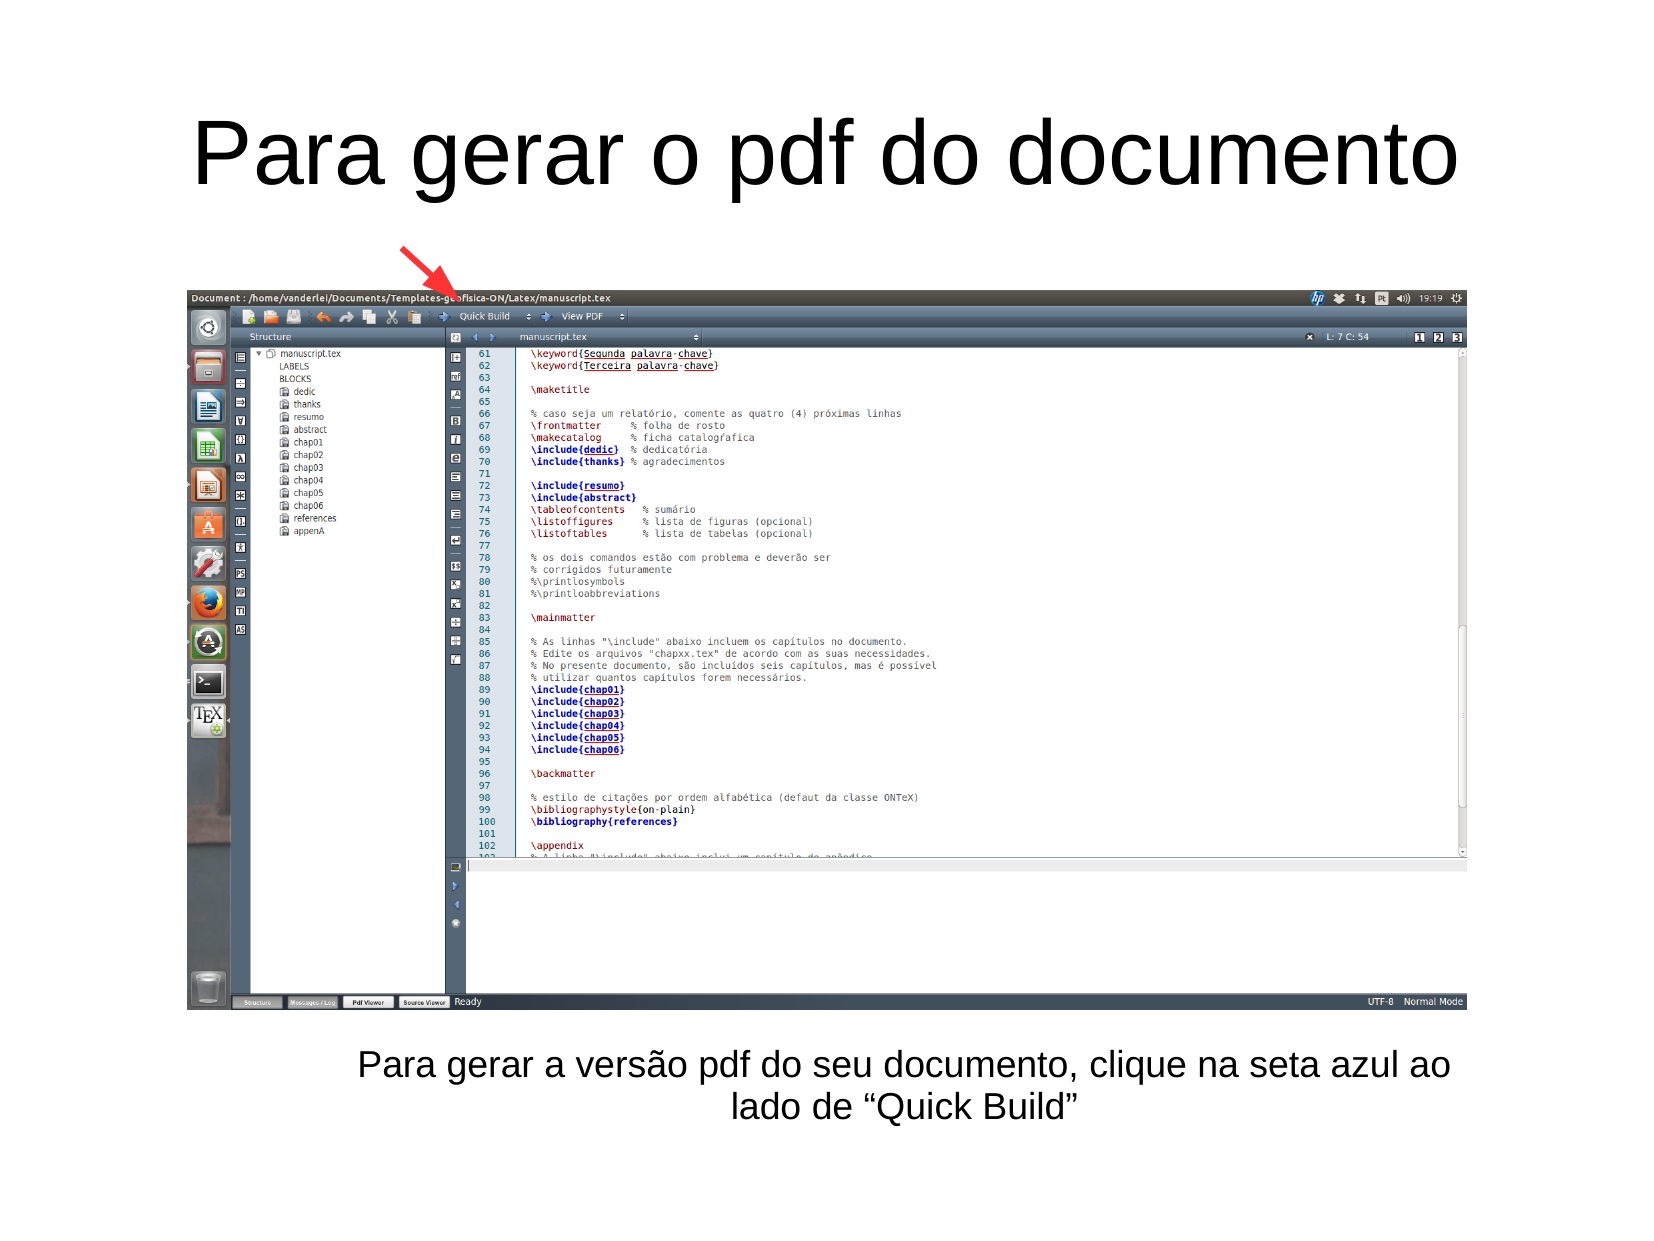

# Para gerar o pdf do documento
Para gerar a versão pdf do seu documento, clique na seta azul ao lado de “Quick Build”